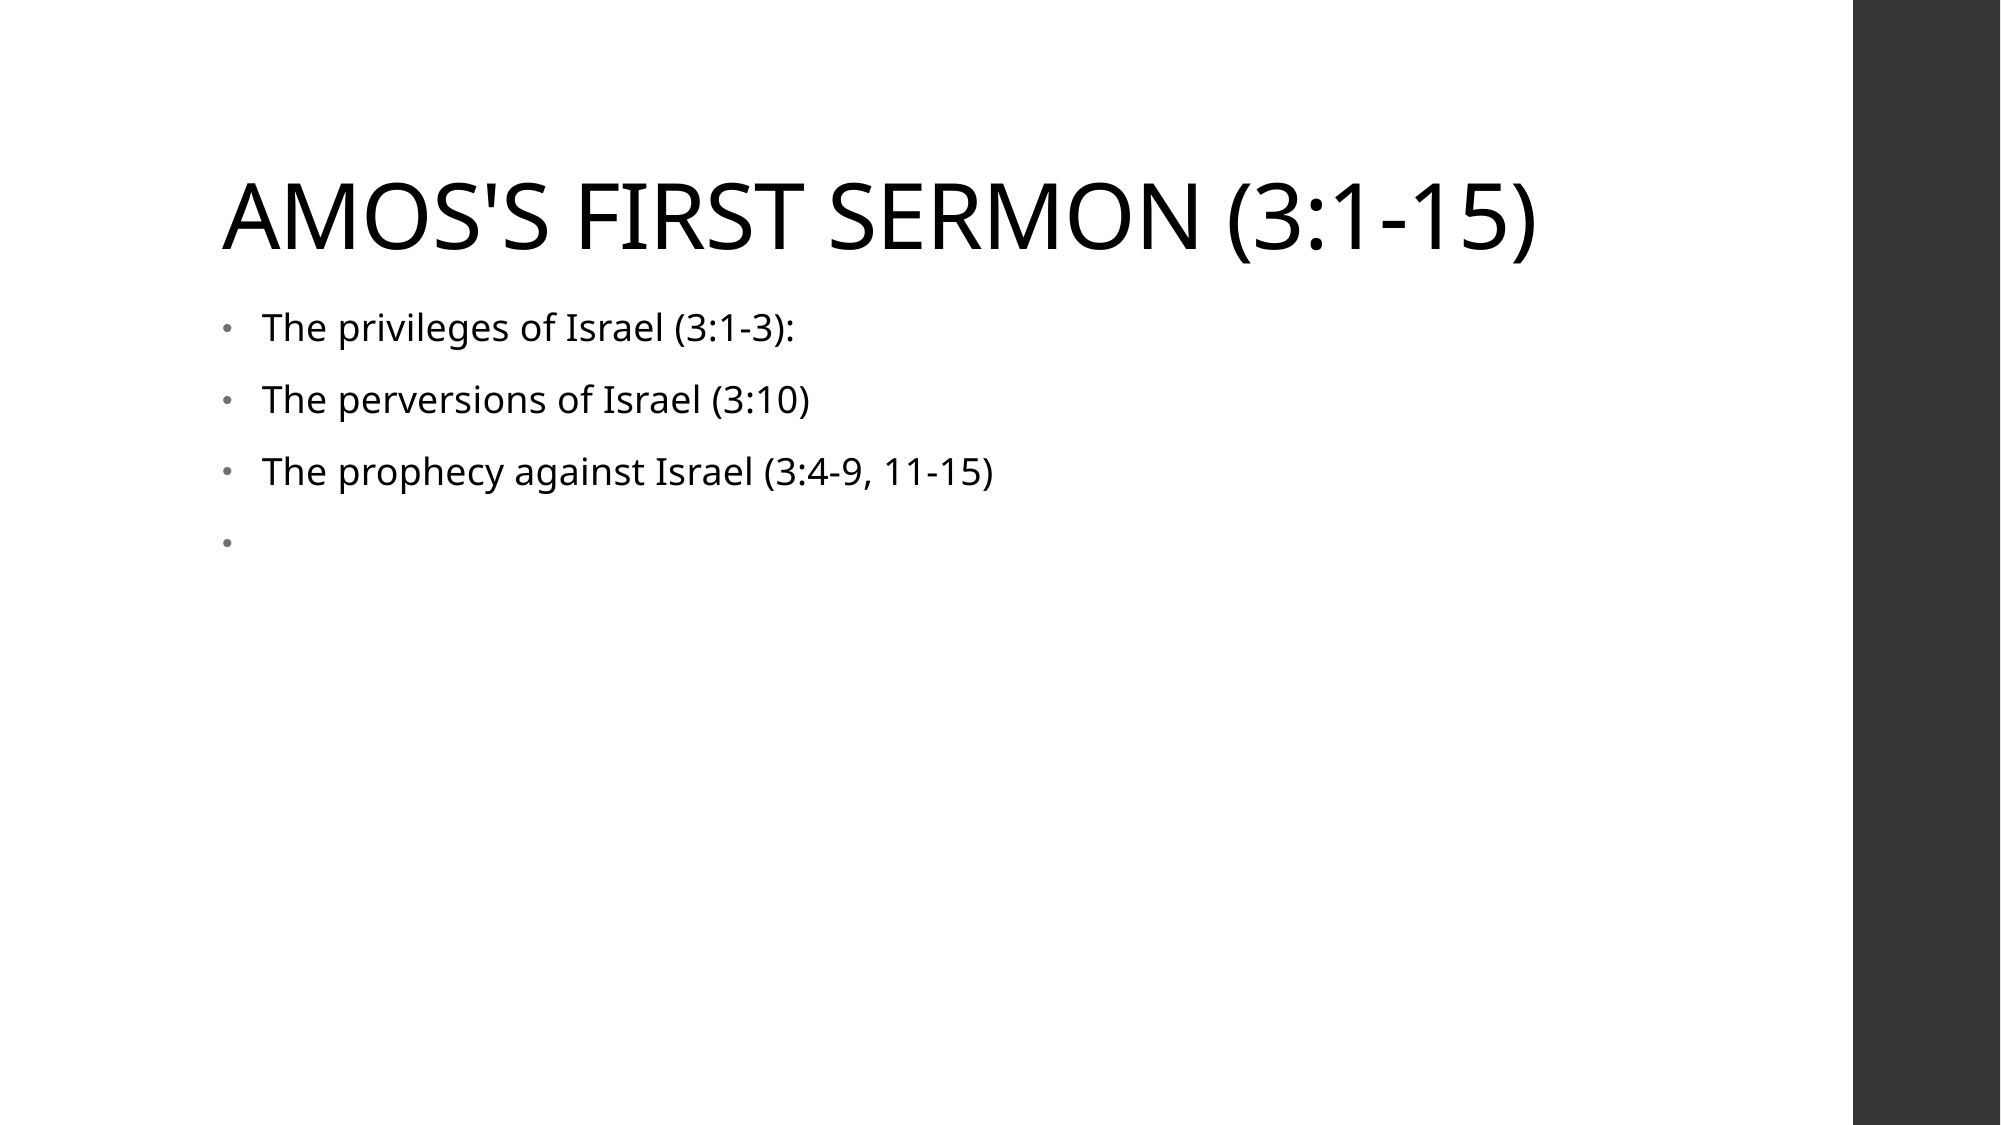

# AMOS'S FIRST SERMON (3:1-15)
 The privileges of Israel (3:1-3):
 The perversions of Israel (3:10)
 The prophecy against Israel (3:4-9, 11-15)